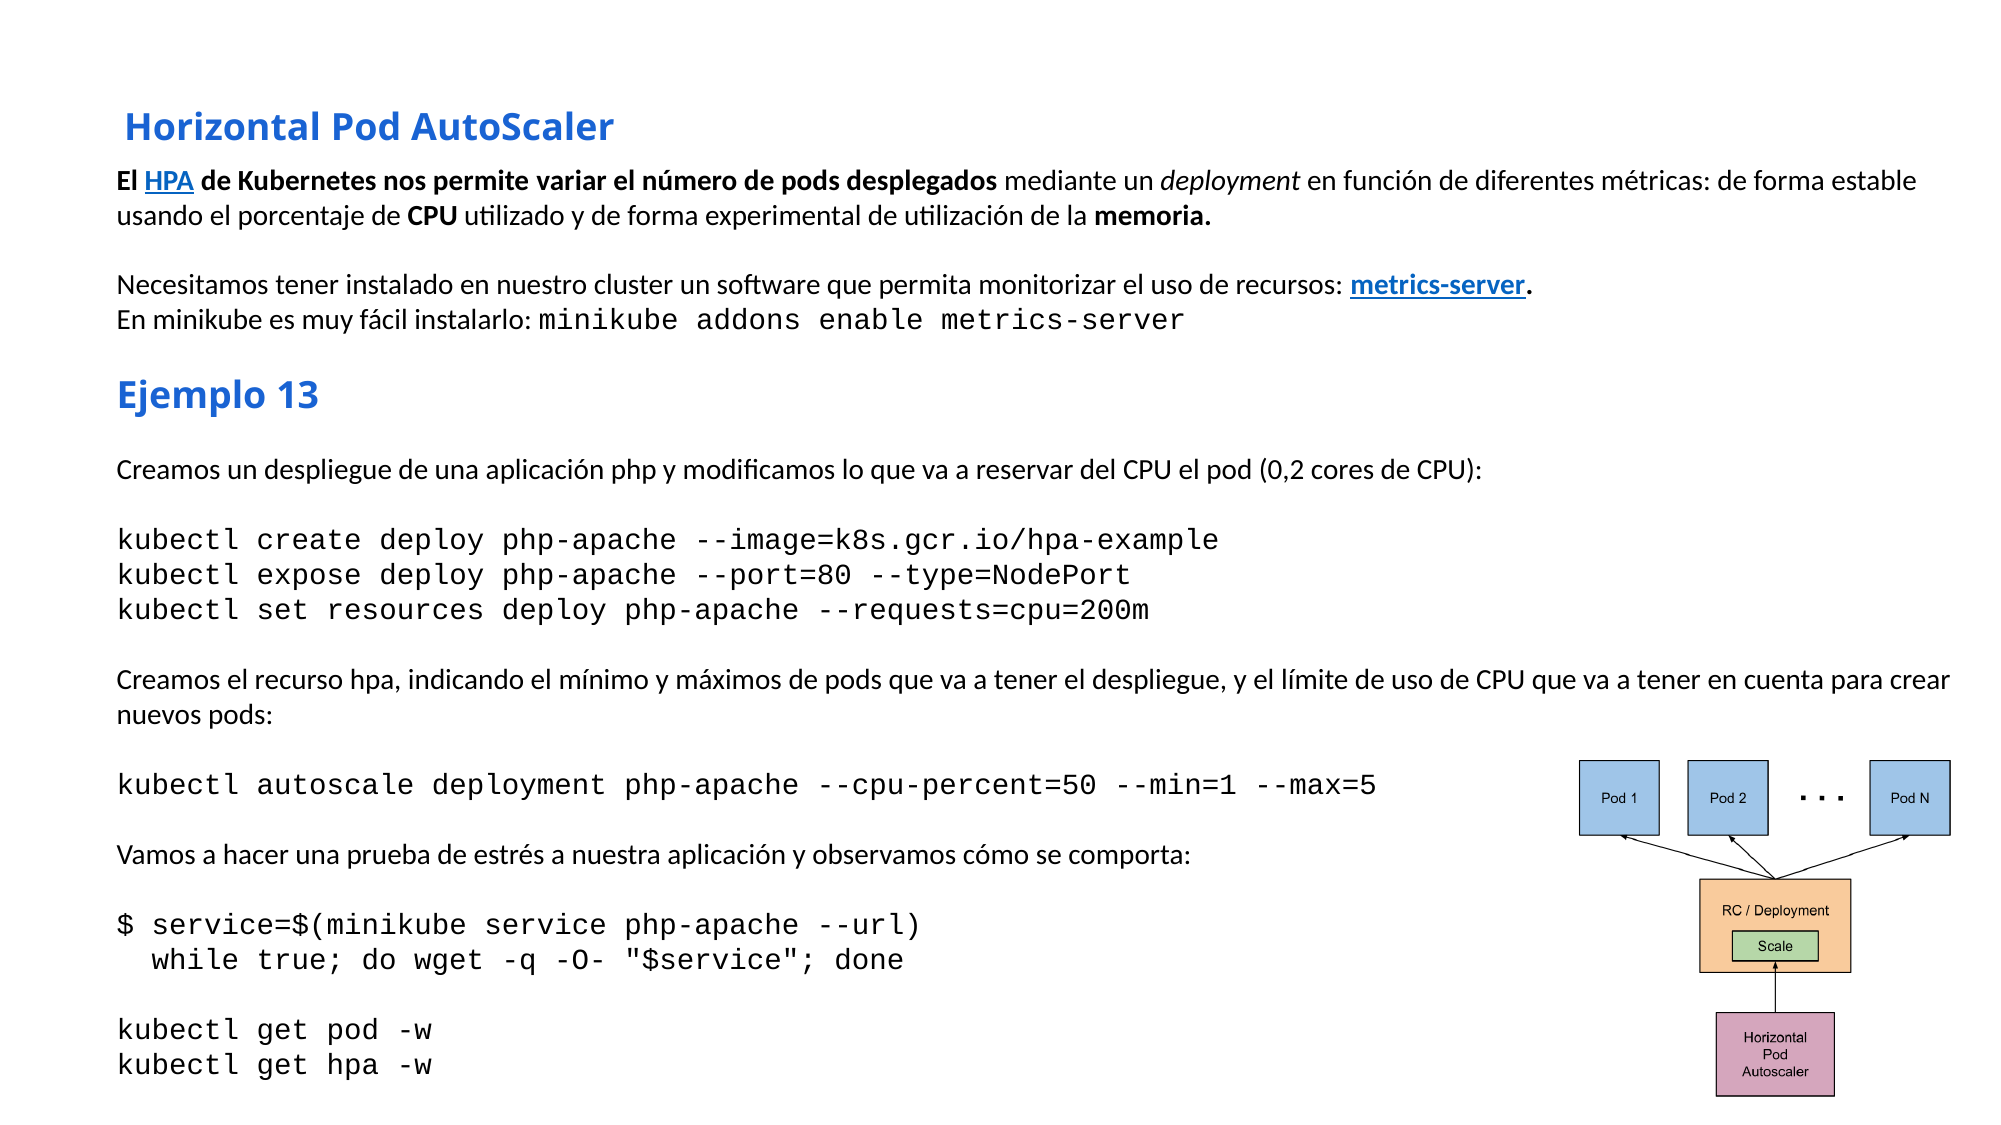

Horizontal Pod AutoScaler
El HPA de Kubernetes nos permite variar el número de pods desplegados mediante un deployment en función de diferentes métricas: de forma estable usando el porcentaje de CPU utilizado y de forma experimental de utilización de la memoria.
Necesitamos tener instalado en nuestro cluster un software que permita monitorizar el uso de recursos: metrics-server.
En minikube es muy fácil instalarlo: minikube addons enable metrics-server
Ejemplo 13
Creamos un despliegue de una aplicación php y modificamos lo que va a reservar del CPU el pod (0,2 cores de CPU):
kubectl create deploy php-apache --image=k8s.gcr.io/hpa-example
kubectl expose deploy php-apache --port=80 --type=NodePort
kubectl set resources deploy php-apache --requests=cpu=200m
Creamos el recurso hpa, indicando el mínimo y máximos de pods que va a tener el despliegue, y el límite de uso de CPU que va a tener en cuenta para crear nuevos pods:
kubectl autoscale deployment php-apache --cpu-percent=50 --min=1 --max=5
Vamos a hacer una prueba de estrés a nuestra aplicación y observamos cómo se comporta:
$ service=$(minikube service php-apache --url)
 while true; do wget -q -O- "$service"; done
kubectl get pod -w
kubectl get hpa -w